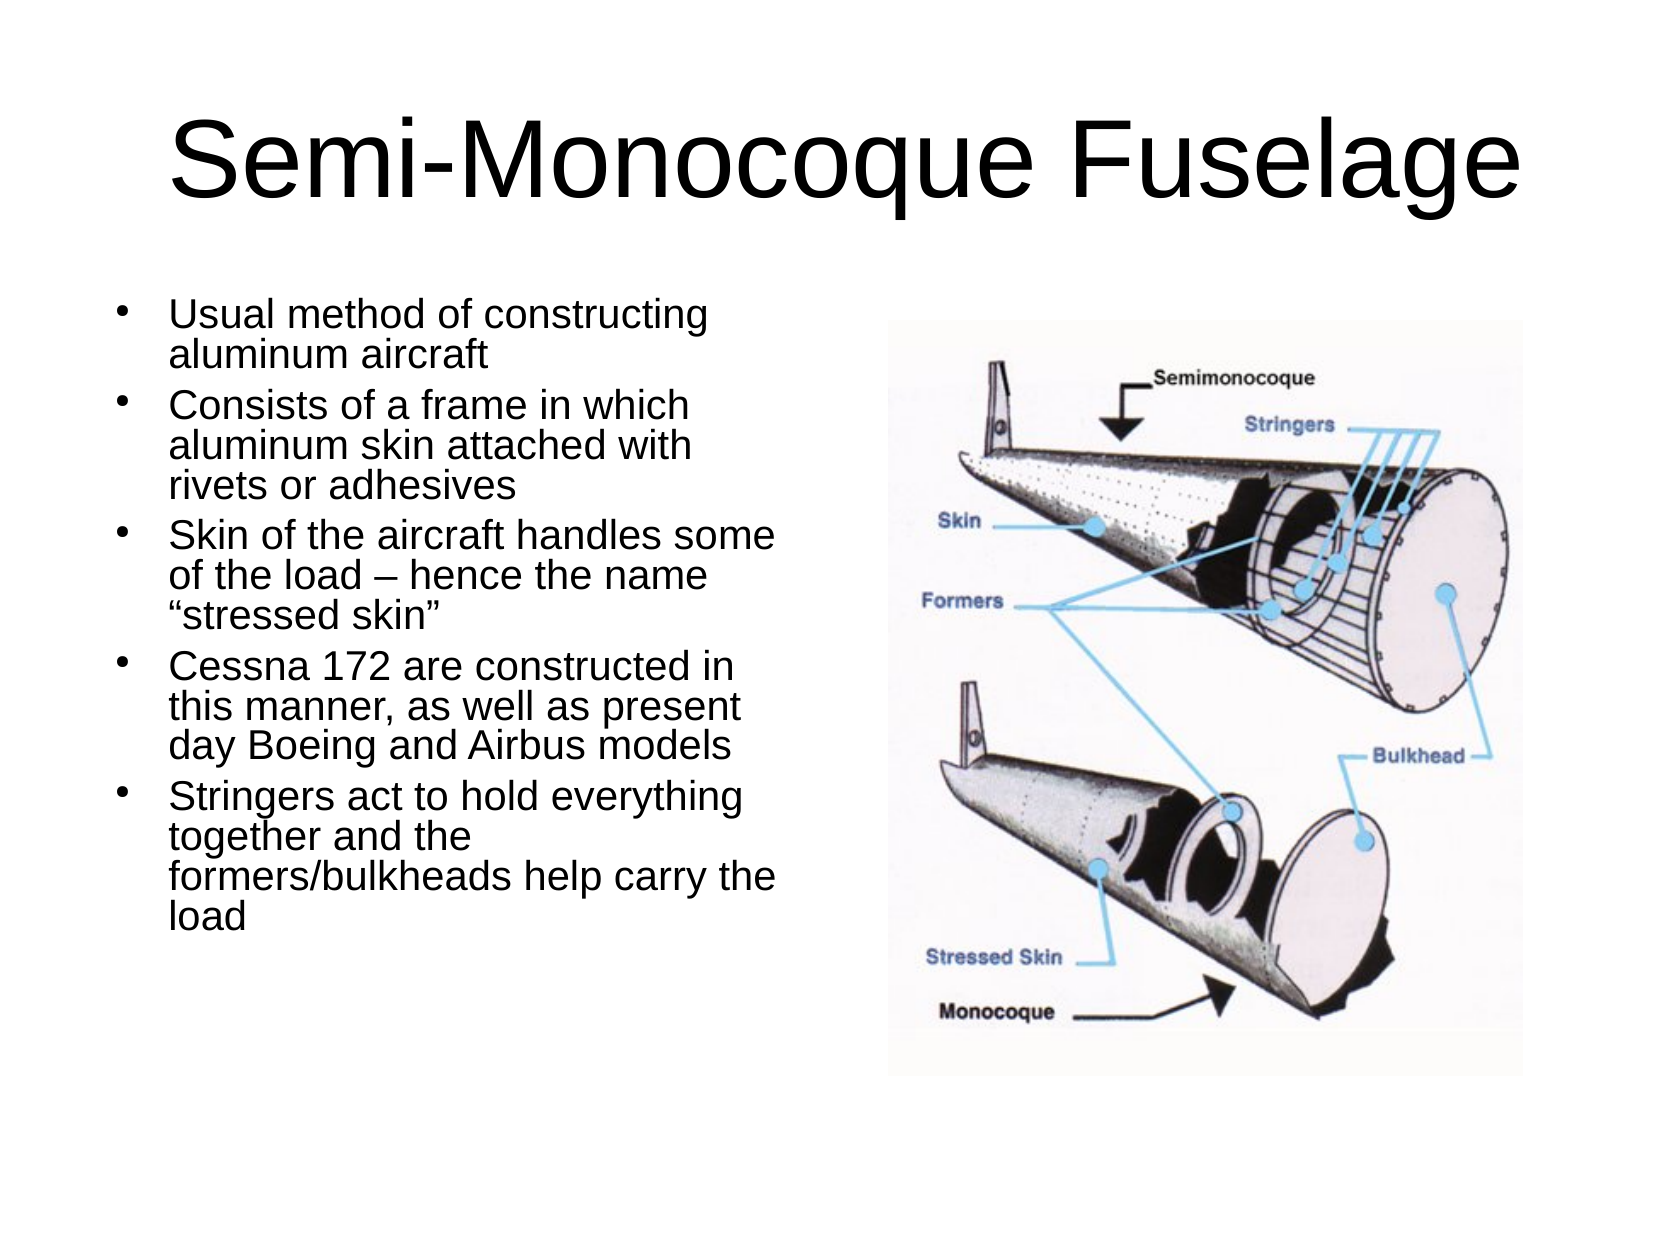

# Semi-Monocoque Fuselage
Usual method of constructing aluminum aircraft
Consists of a frame in which aluminum skin attached with rivets or adhesives
Skin of the aircraft handles some of the load – hence the name “stressed skin”
Cessna 172 are constructed in this manner, as well as present day Boeing and Airbus models
Stringers act to hold everything together and the formers/bulkheads help carry the load